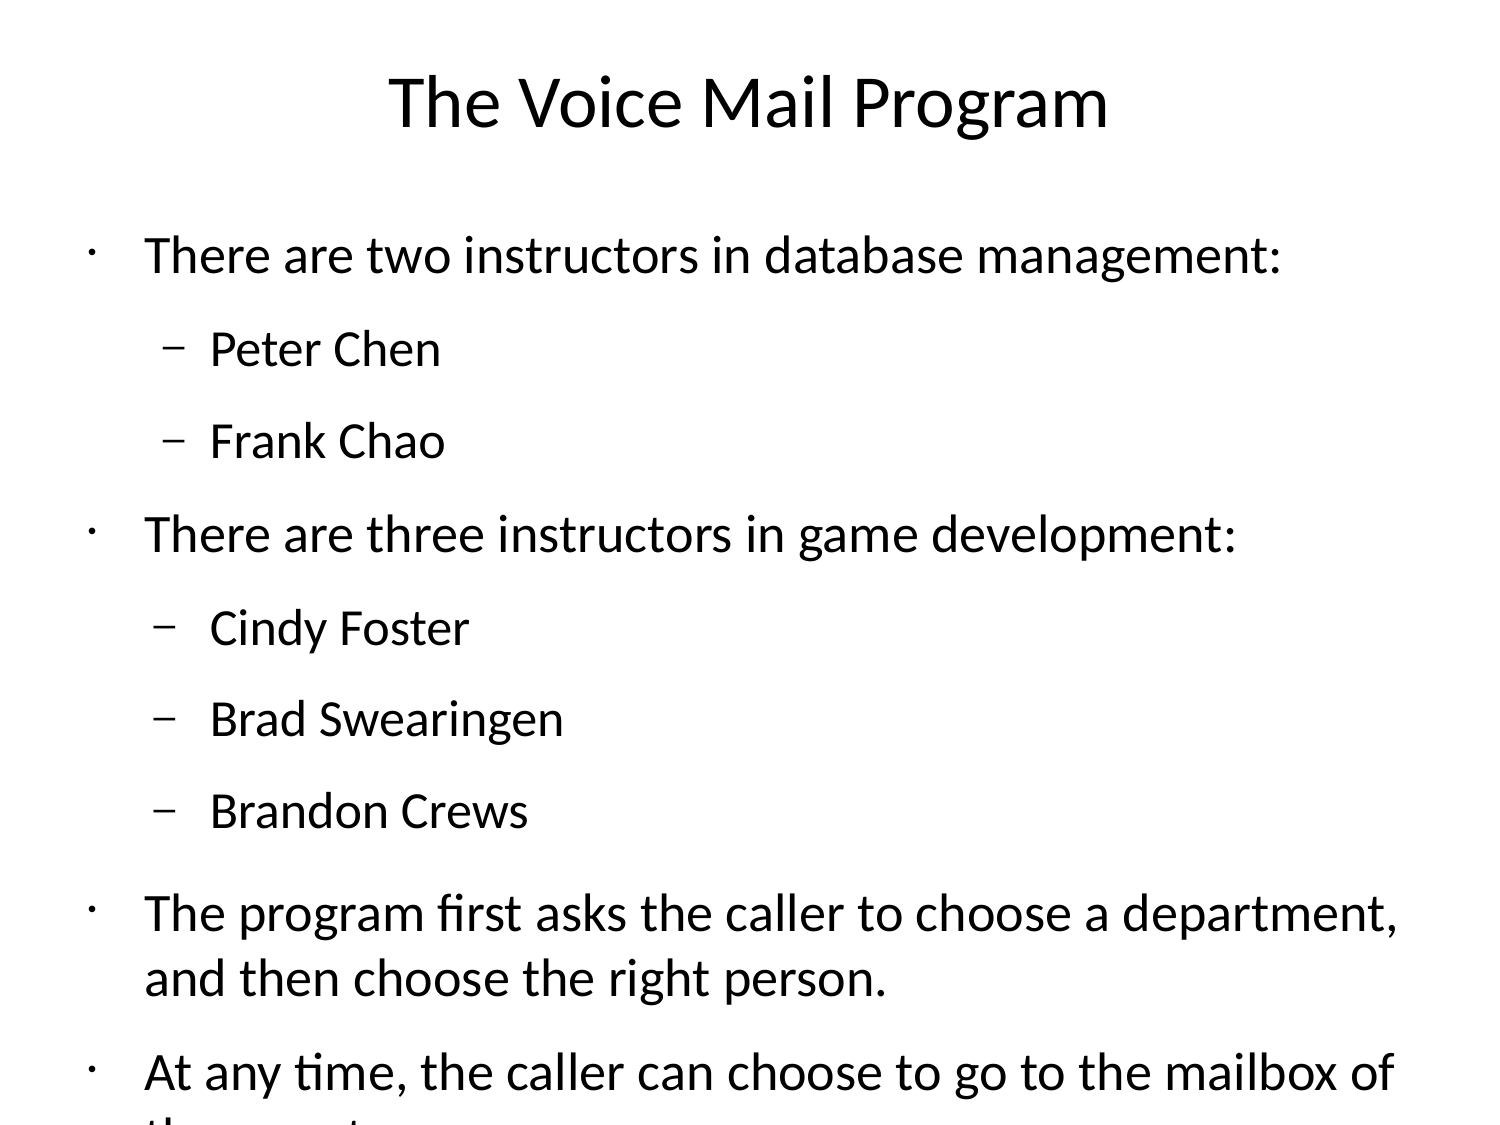

# The Voice Mail Program
There are two instructors in database management:
Peter Chen
Frank Chao
There are three instructors in game development:
Cindy Foster
Brad Swearingen
Brandon Crews
The program first asks the caller to choose a department, and then choose the right person.
At any time, the caller can choose to go to the mailbox of the secretary.